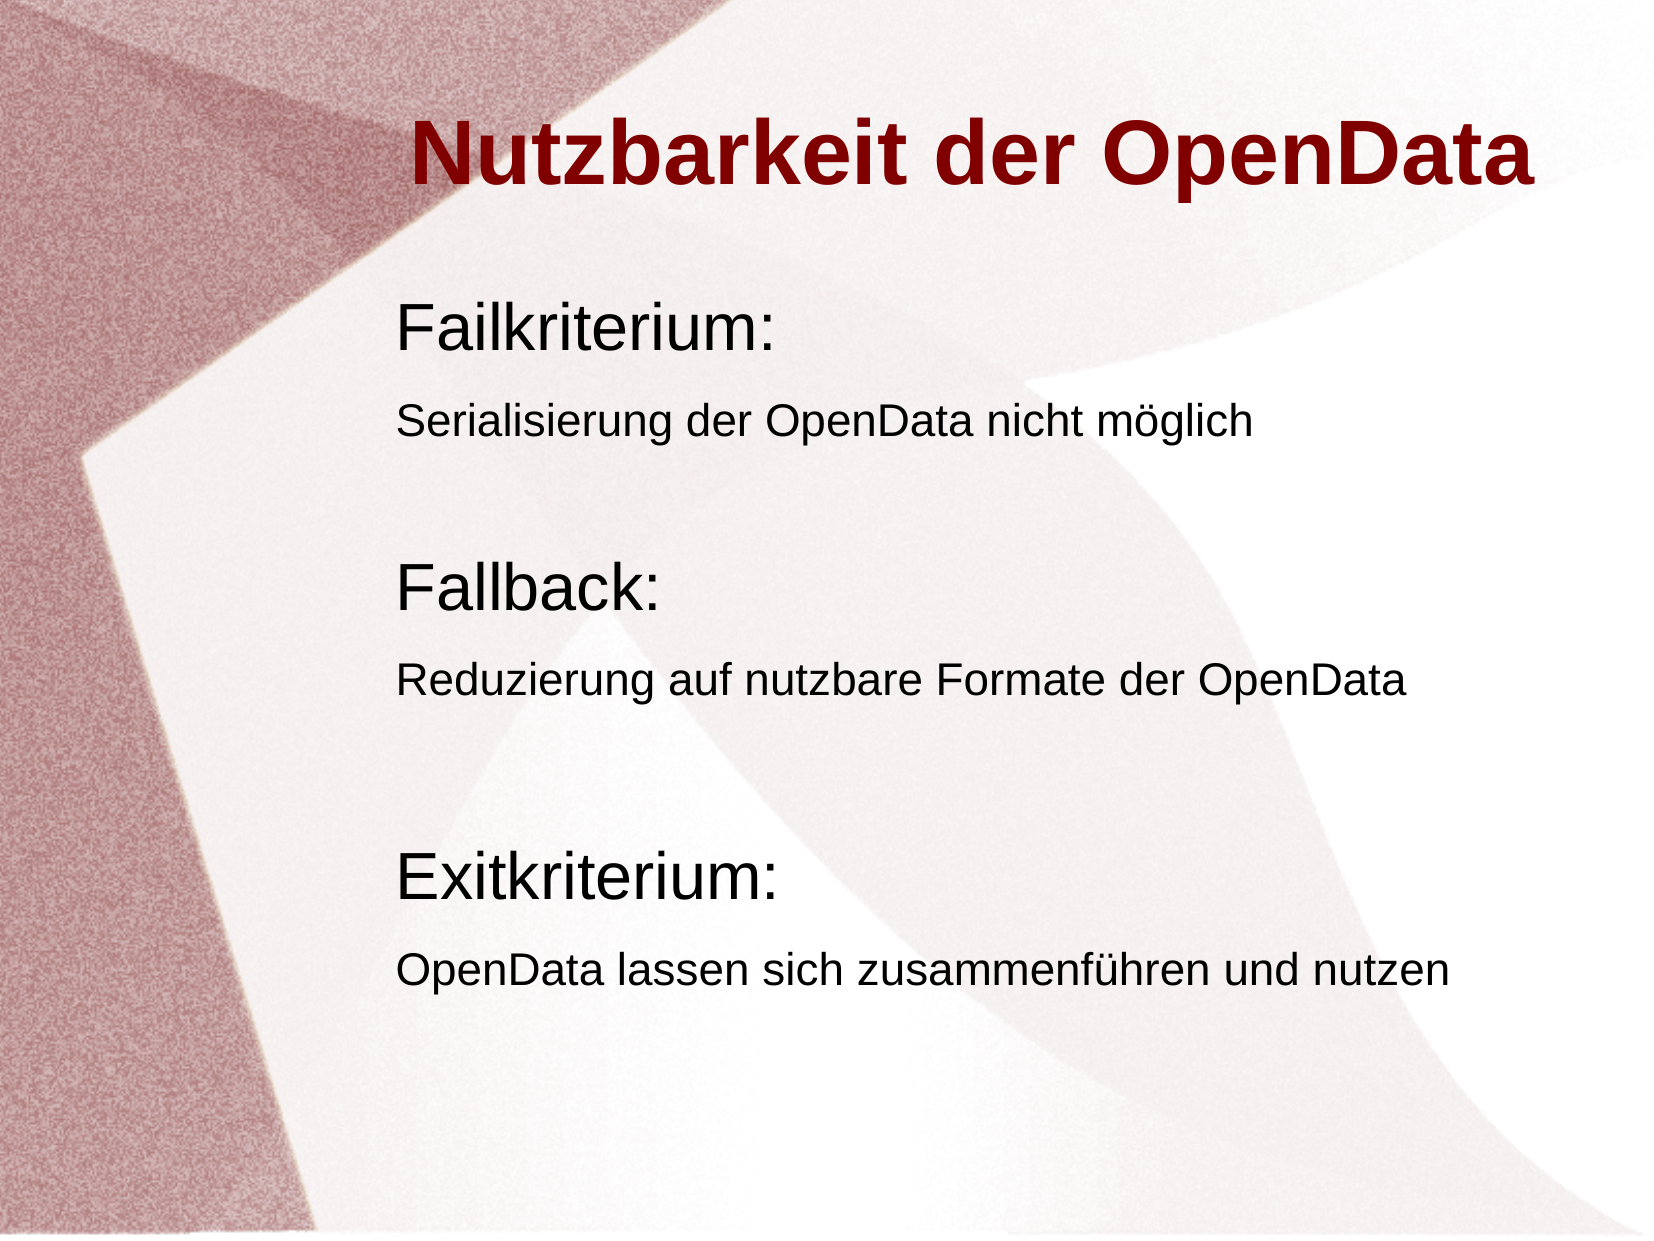

# Nutzbarkeit der OpenData
Failkriterium:
Serialisierung der OpenData nicht möglich
Fallback:
Reduzierung auf nutzbare Formate der OpenData
Exitkriterium:
OpenData lassen sich zusammenführen und nutzen